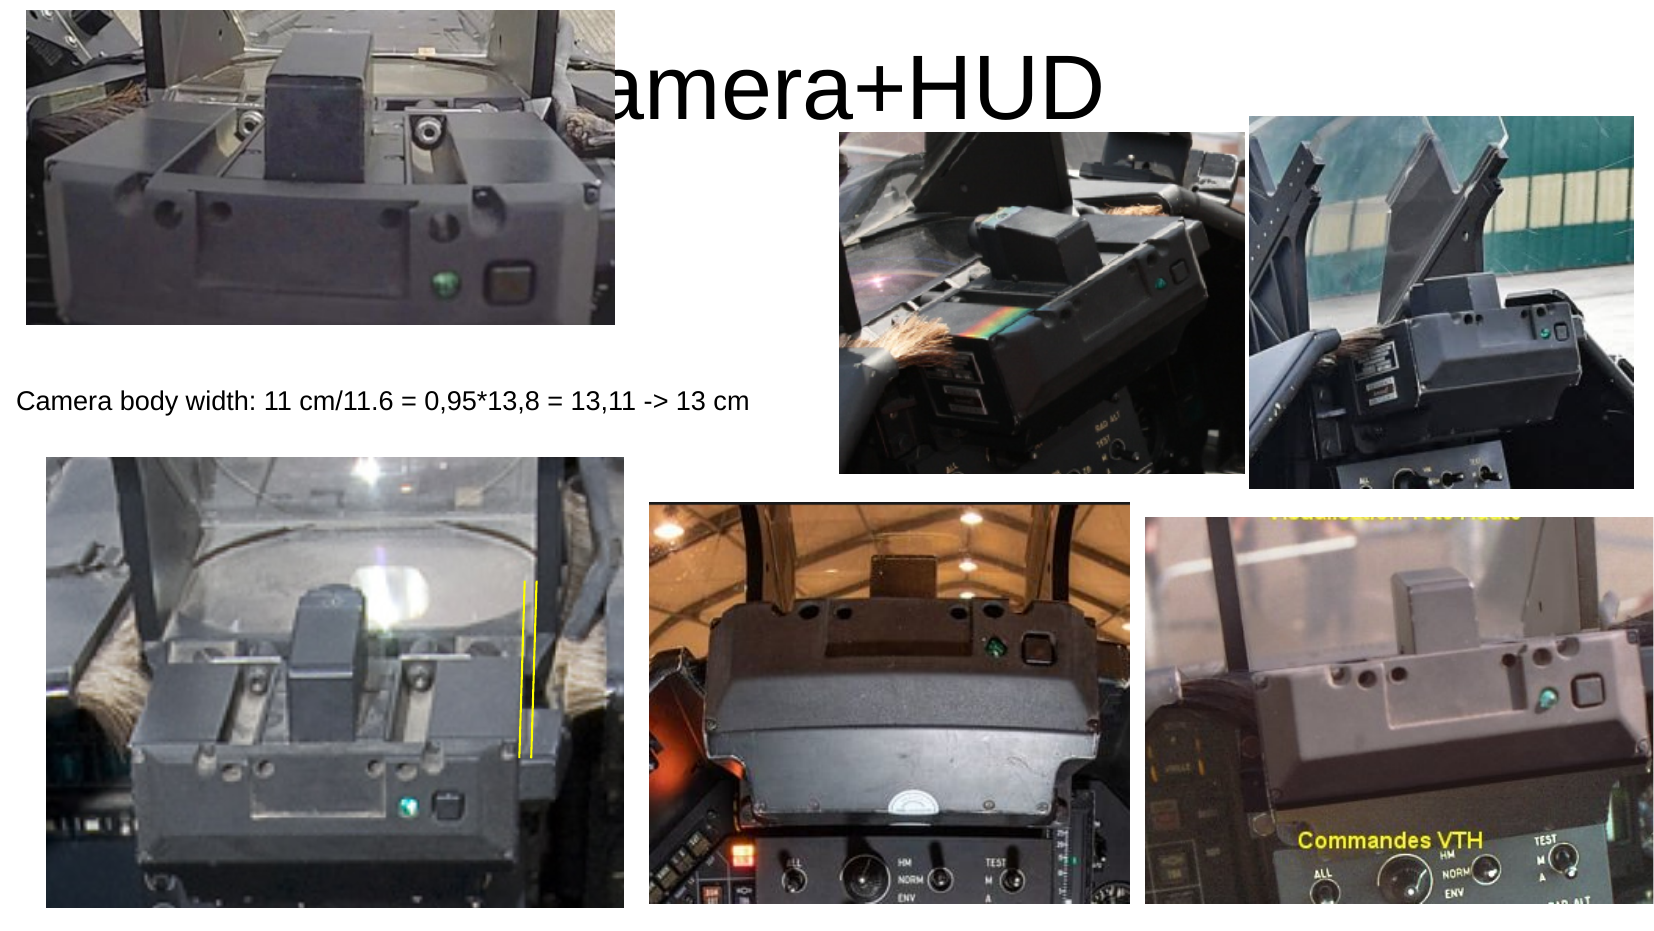

# Camera+HUD
Camera body width: 11 cm/11.6 = 0,95*13,8 = 13,11 -> 13 cm